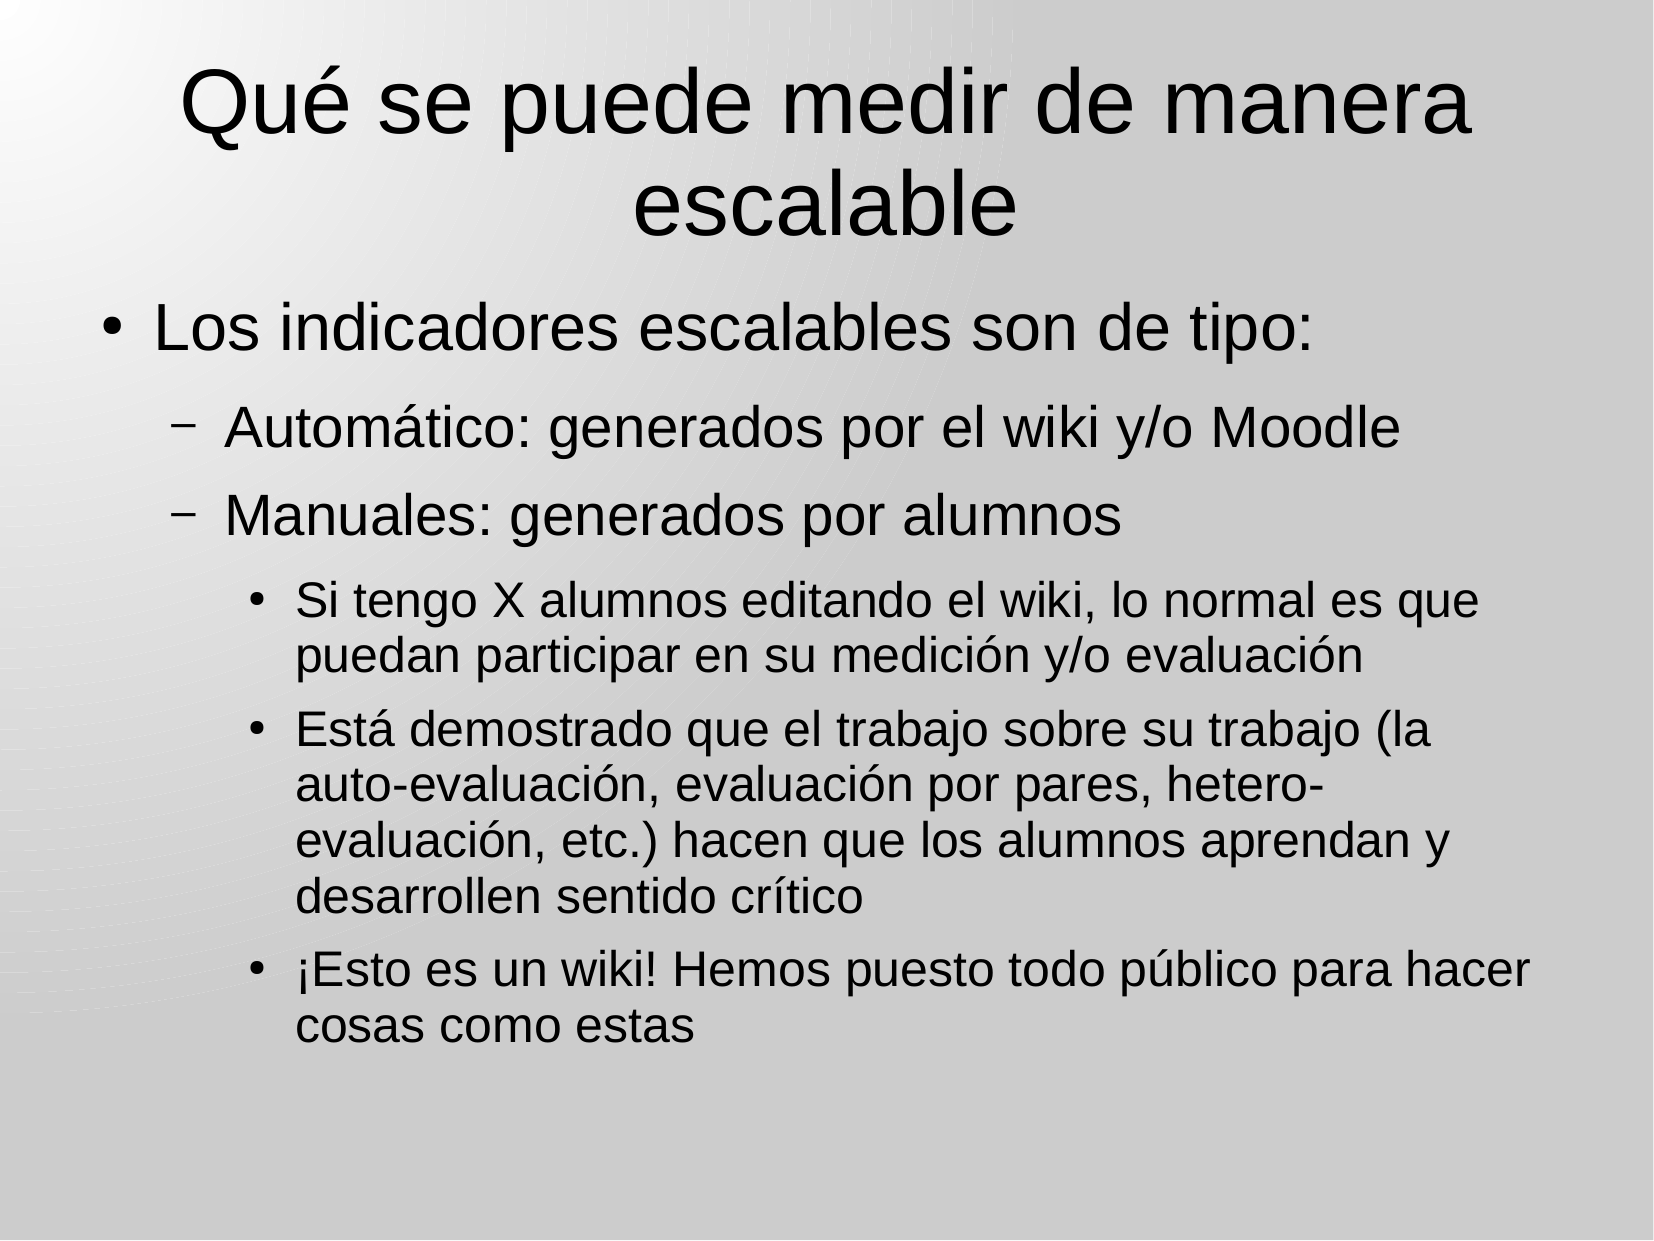

# Qué se puede medir de manera escalable
Los indicadores escalables son de tipo:
Automático: generados por el wiki y/o Moodle
Manuales: generados por alumnos
Si tengo X alumnos editando el wiki, lo normal es que puedan participar en su medición y/o evaluación
Está demostrado que el trabajo sobre su trabajo (la auto-evaluación, evaluación por pares, hetero-evaluación, etc.) hacen que los alumnos aprendan y desarrollen sentido crítico
¡Esto es un wiki! Hemos puesto todo público para hacer cosas como estas